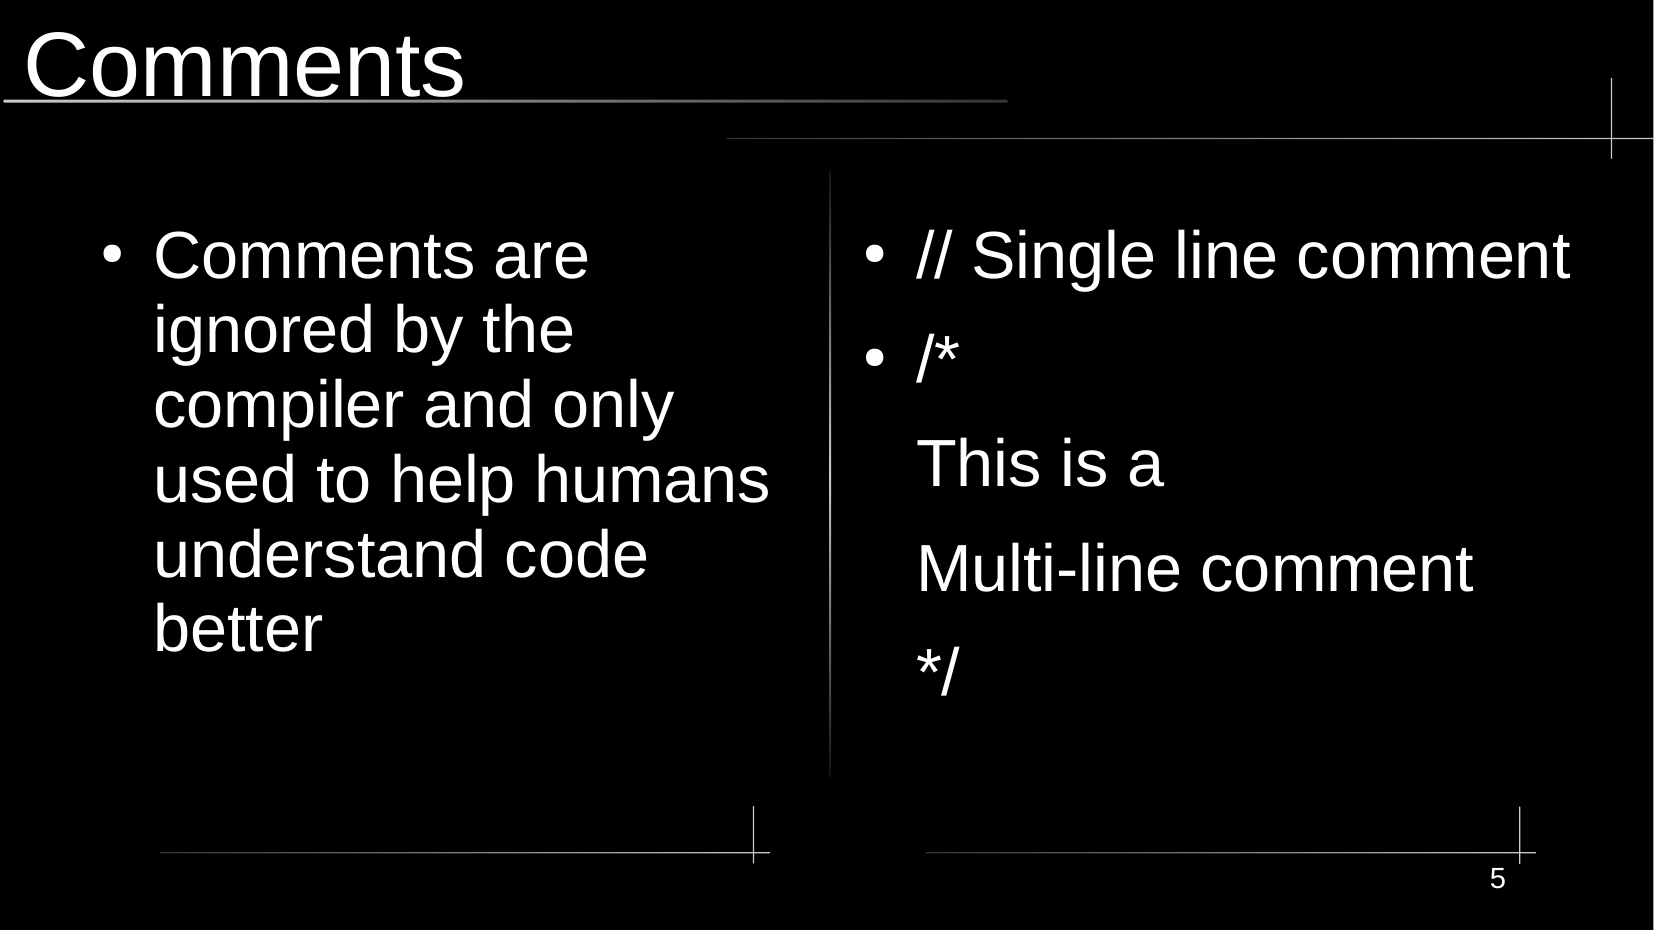

# Comments
Comments are ignored by the compiler and only used to help humans understand code better
// Single line comment
/*
This is a
Multi-line comment
*/
5